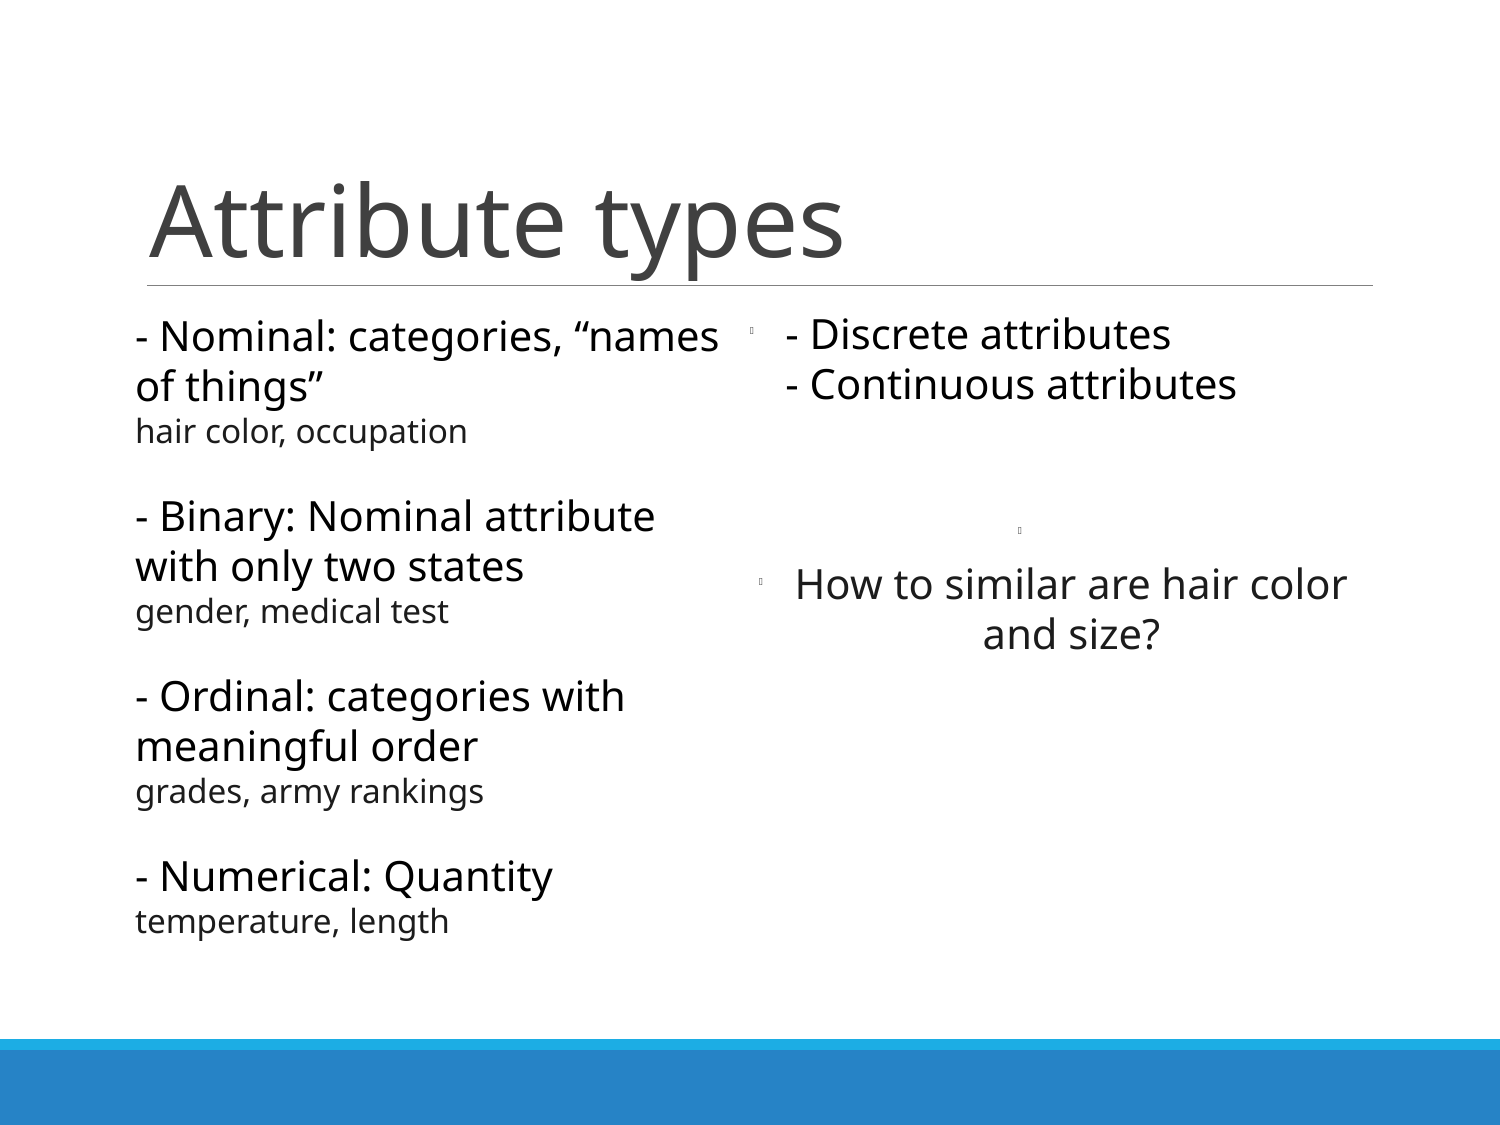

Attribute types
- Discrete attributes
- Continuous attributes
How to similar are hair color and size?
- Nominal: categories, “names of things”
hair color, occupation
- Binary: Nominal attribute with only two states
gender, medical test
- Ordinal: categories with meaningful order
grades, army rankings
- Numerical: Quantity
temperature, length